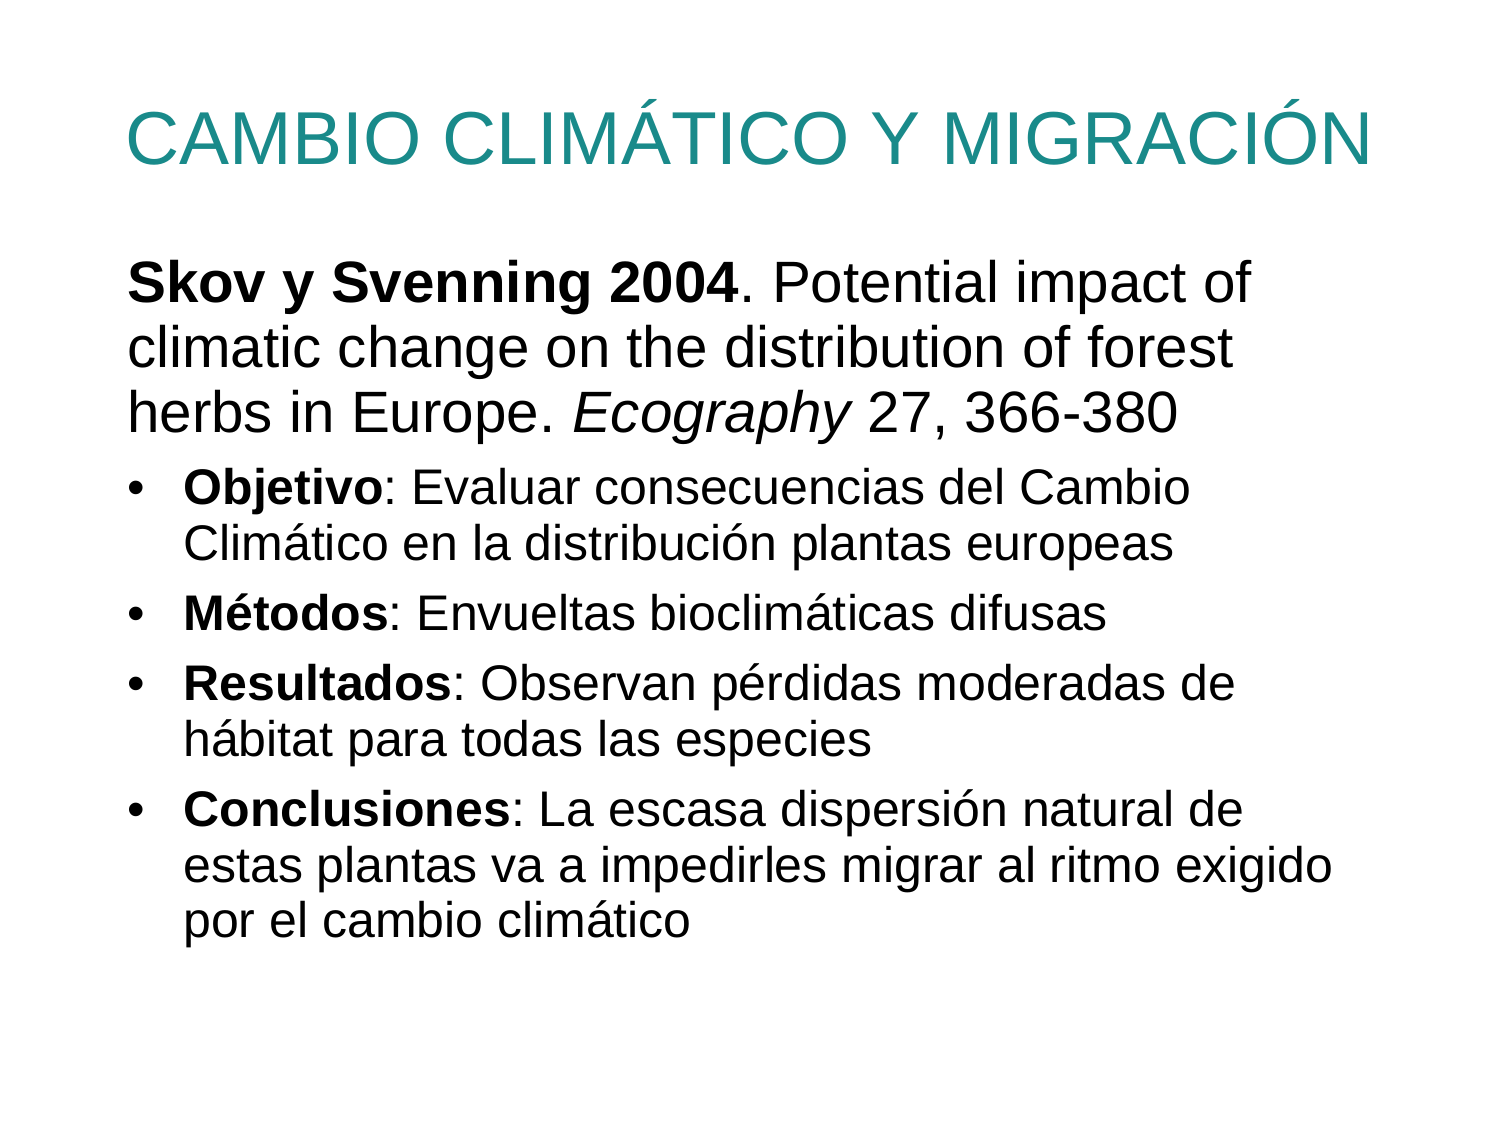

# CAMBIO CLIMÁTICO Y MIGRACIÓN
Skov y Svenning 2004. Potential impact of climatic change on the distribution of forest herbs in Europe. Ecography 27, 366-380
Objetivo: Evaluar consecuencias del Cambio Climático en la distribución plantas europeas
Métodos: Envueltas bioclimáticas difusas
Resultados: Observan pérdidas moderadas de hábitat para todas las especies
Conclusiones: La escasa dispersión natural de estas plantas va a impedirles migrar al ritmo exigido por el cambio climático